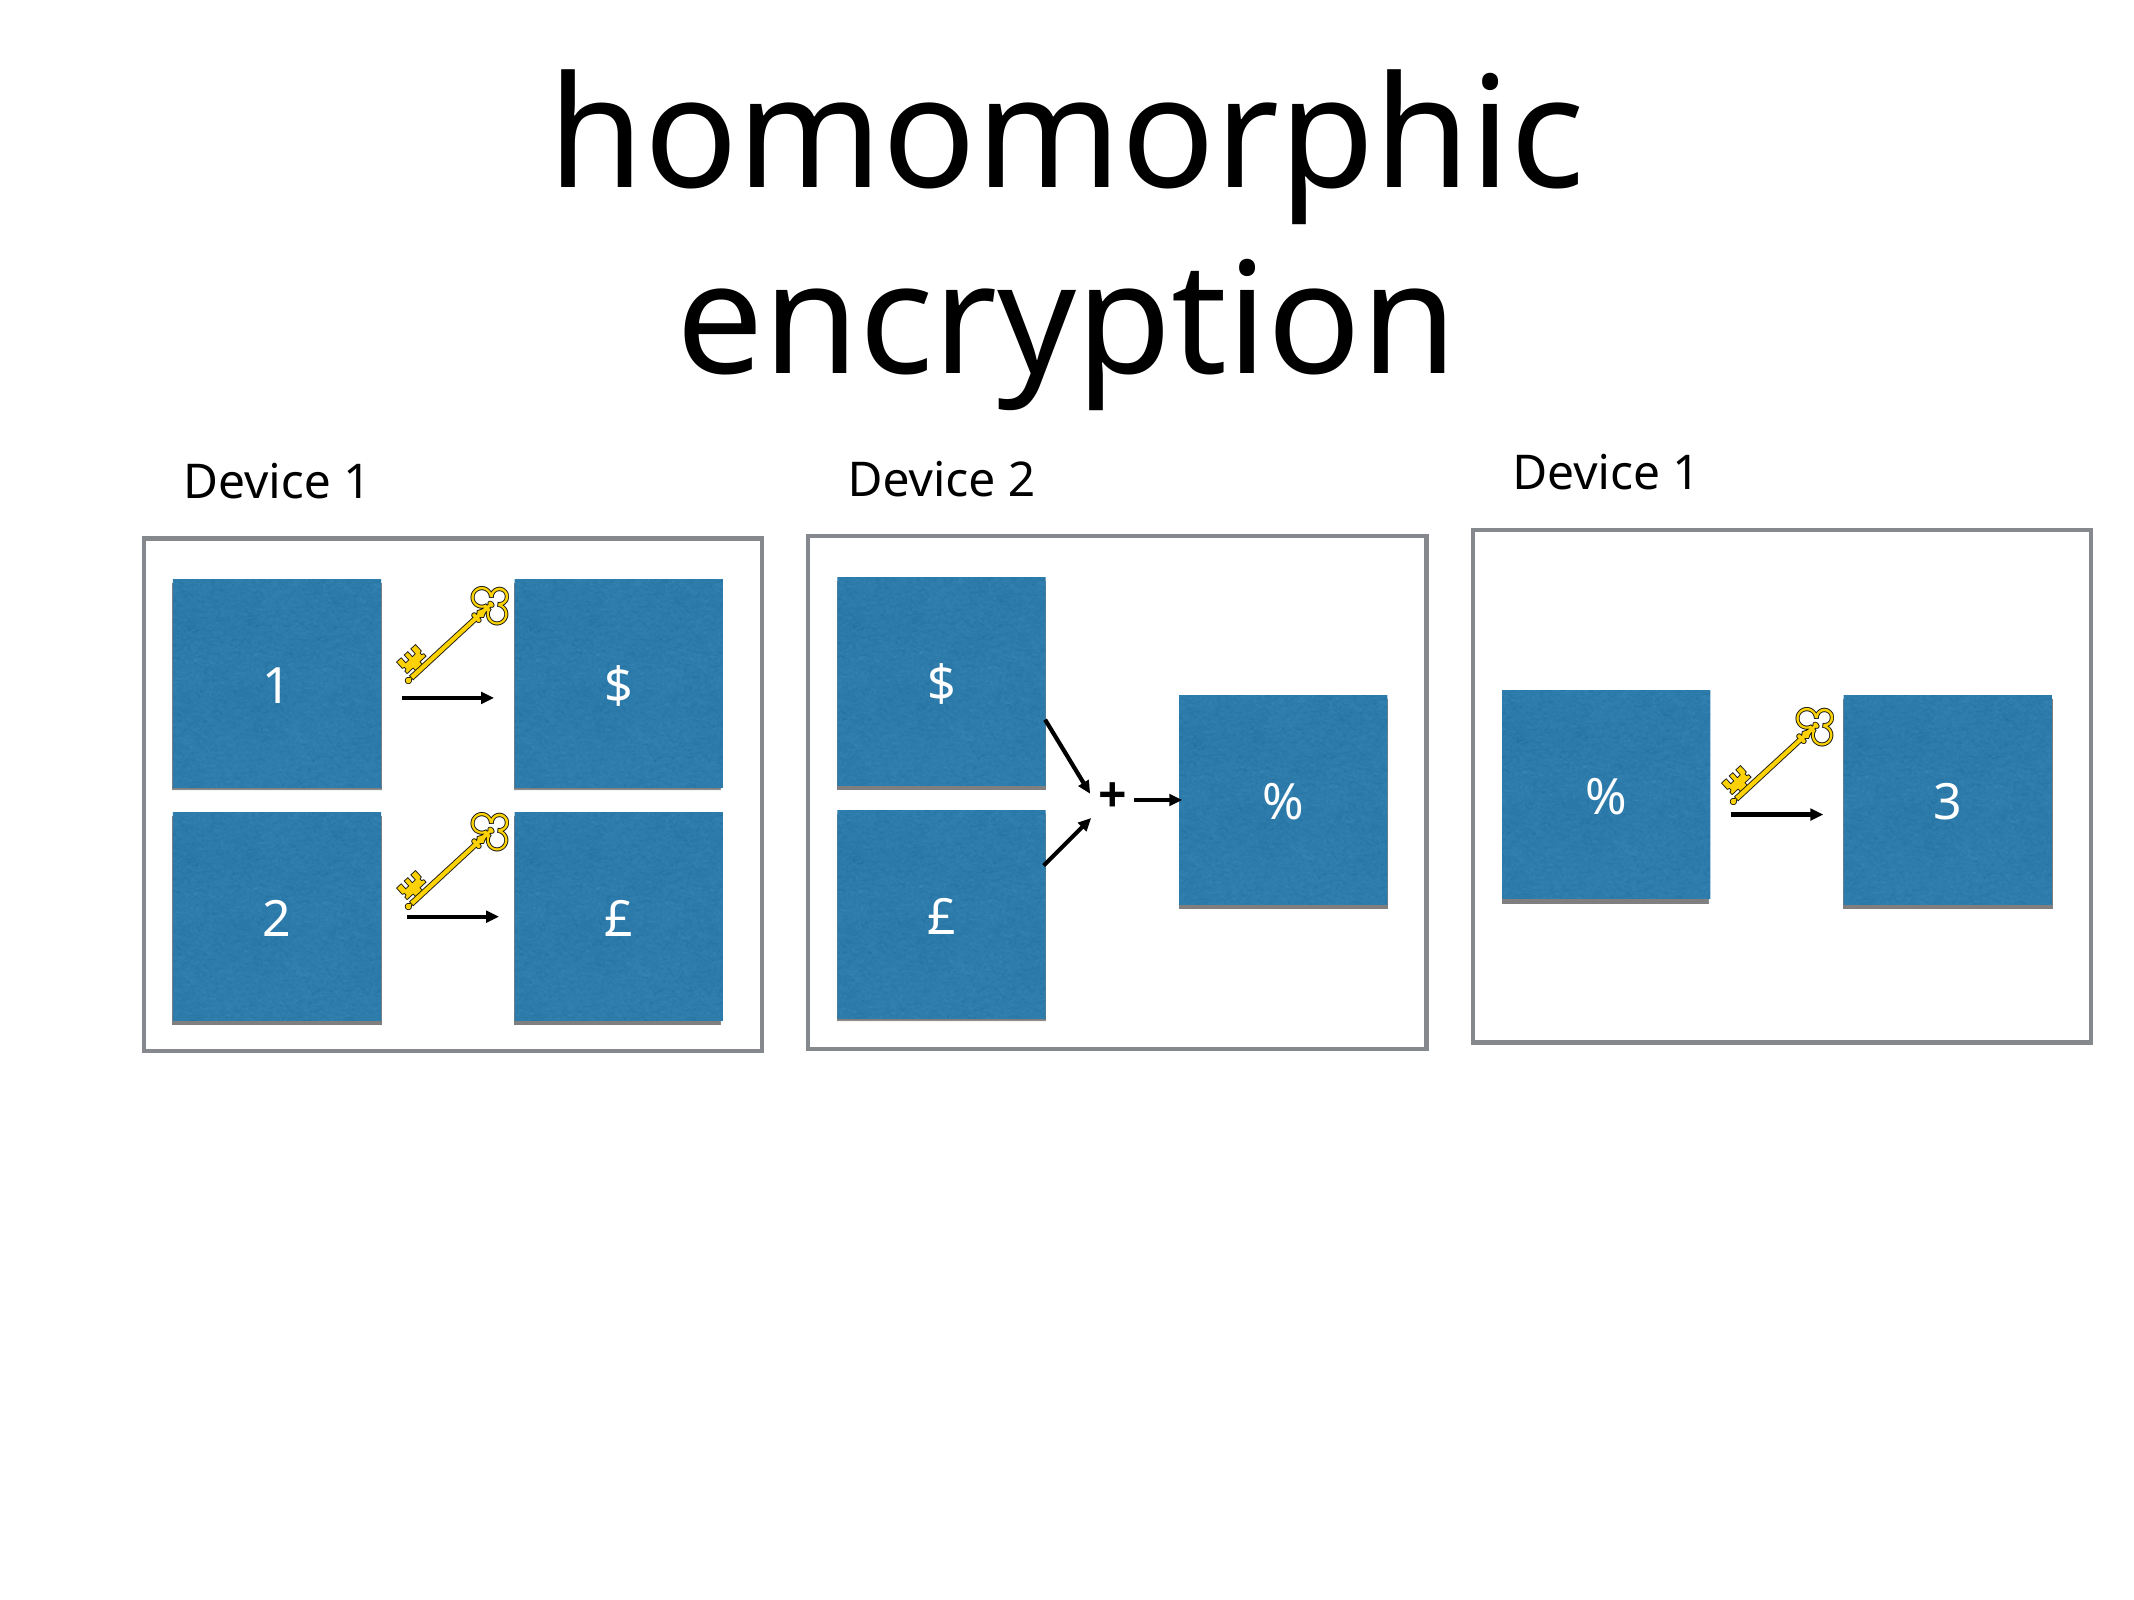

# homomorphic encryption
Device 1
Device 2
Device 1
$
1
$
%
%
3
+
£
2
£